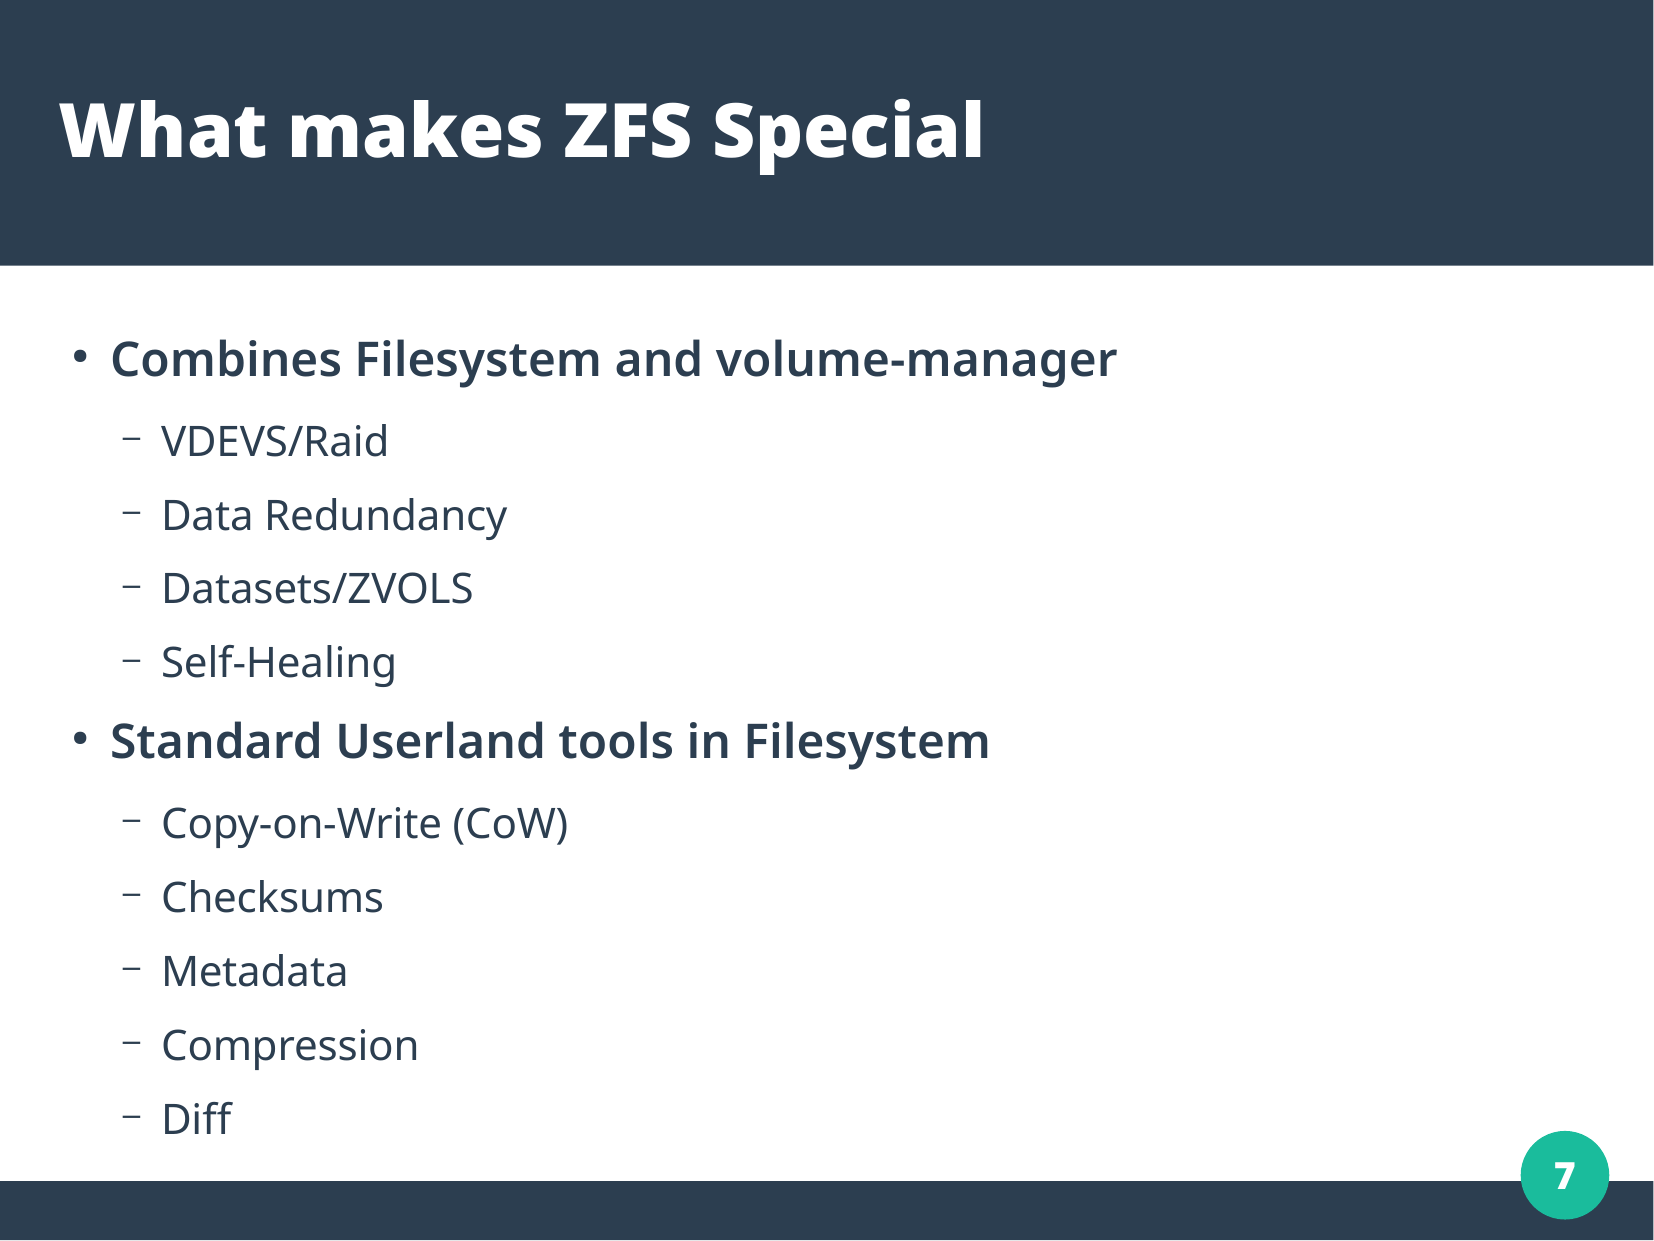

# What makes ZFS Special
Combines Filesystem and volume-manager
VDEVS/Raid
Data Redundancy
Datasets/ZVOLS
Self-Healing
Standard Userland tools in Filesystem
Copy-on-Write (CoW)
Checksums
Metadata
Compression
Diff
7